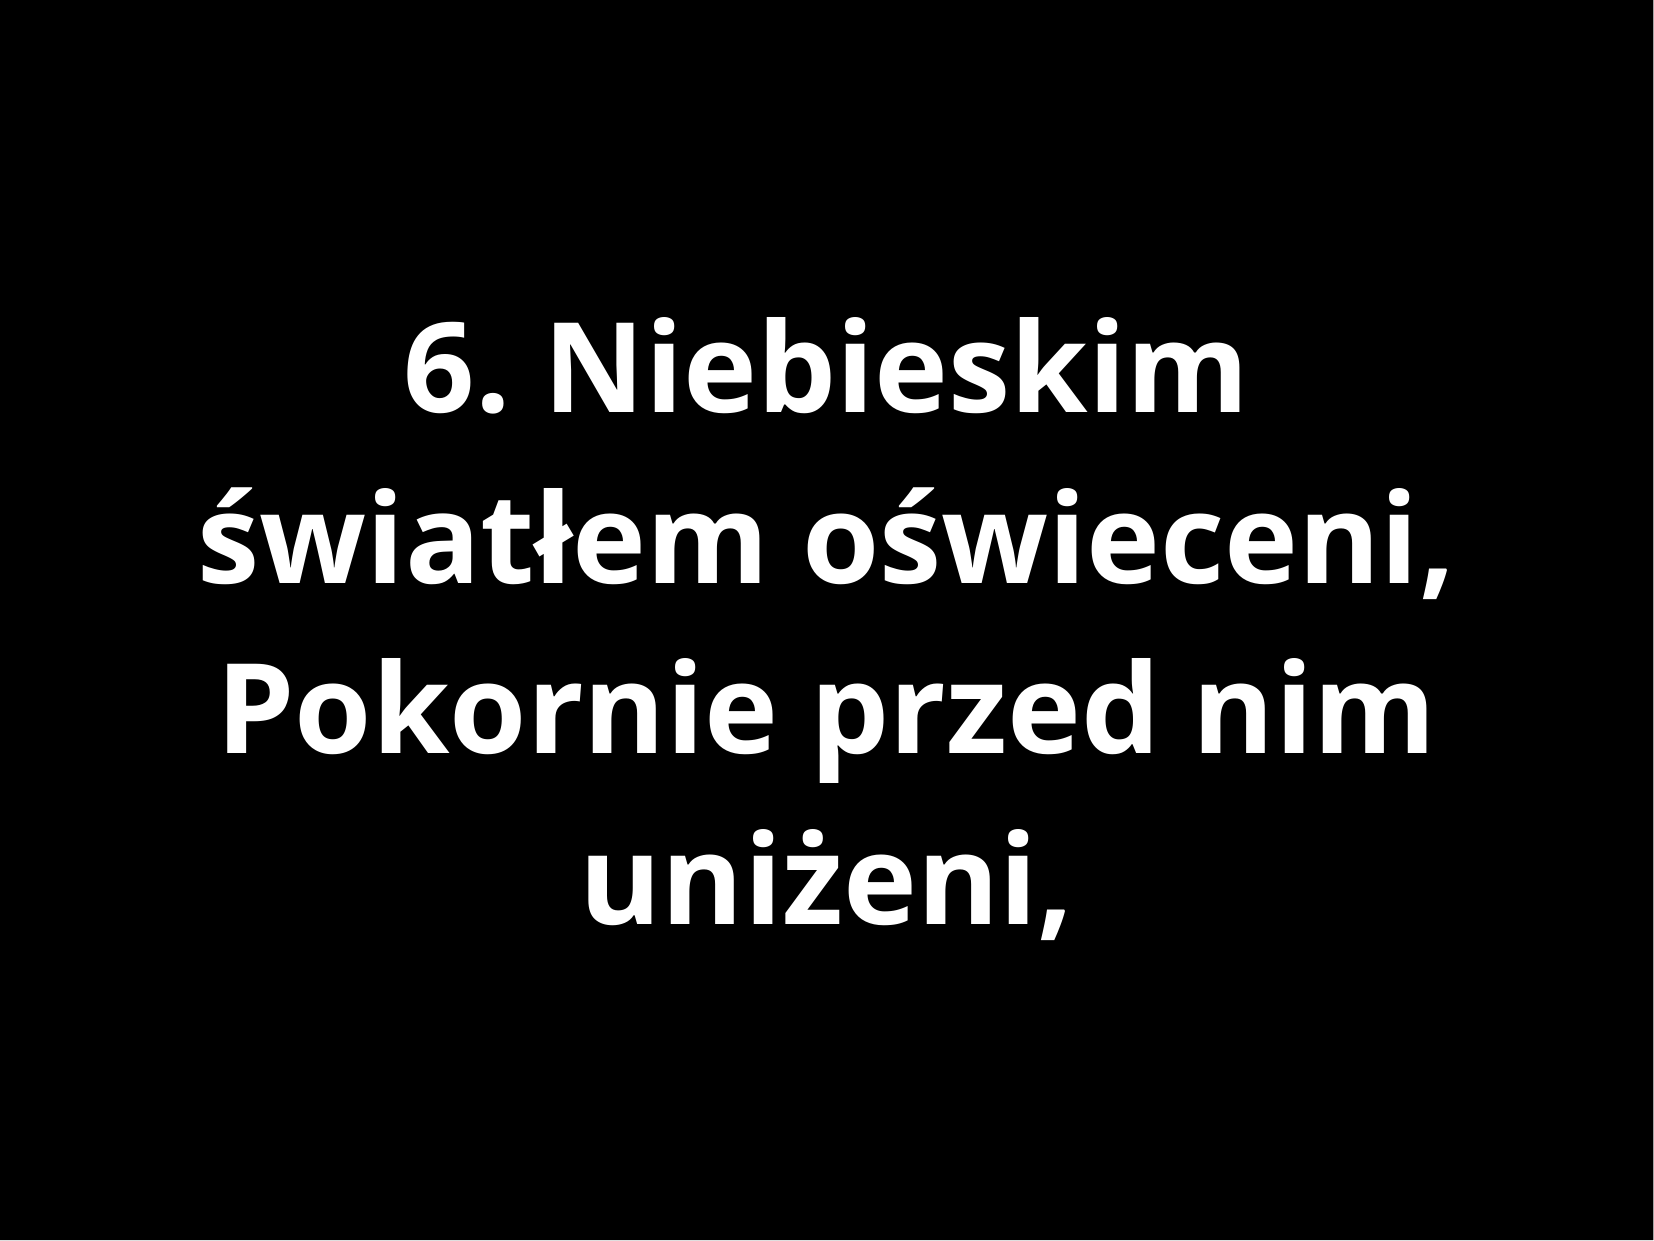

# 6. Niebieskim światłem oświeceni, Pokornie przed nim uniżeni,